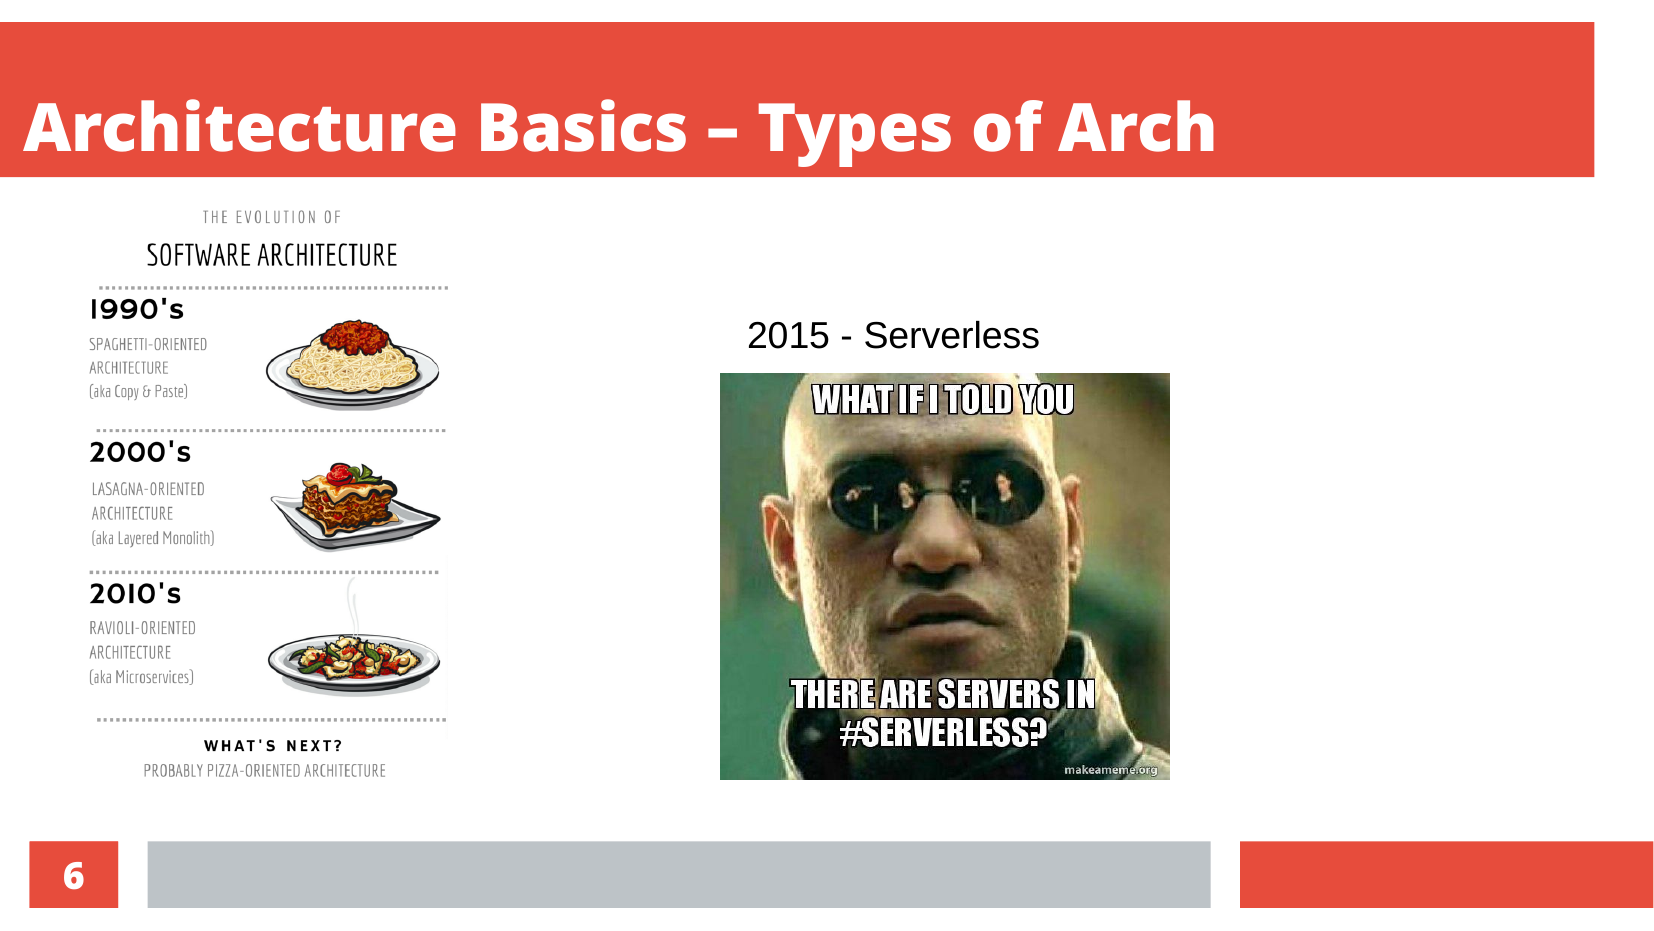

# Architecture Basics – Types of Arch
2015 - Serverless
6